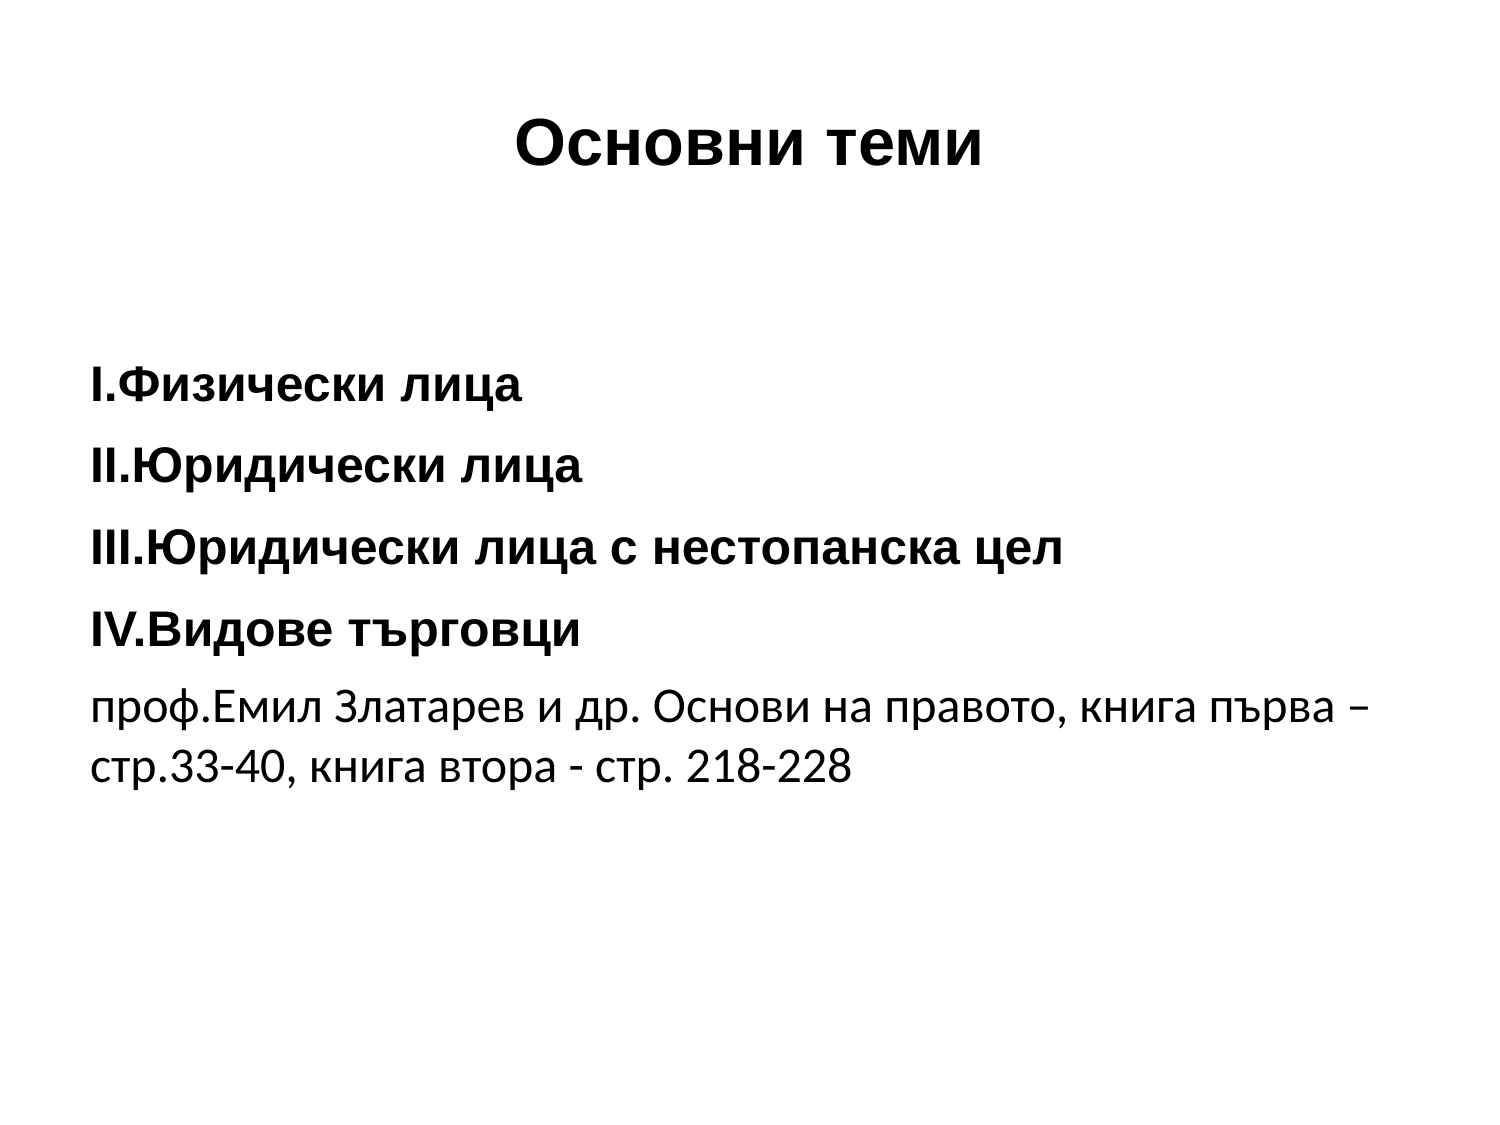

# Основни теми
І.Физически лица
ІІ.Юридически лица
ІІІ.Юридически лица с нестопанска цел
IV.Видове търговци
проф.Емил Златарев и др. Основи на правото, книга първа – стр.33-40, книга втора - стр. 218-228